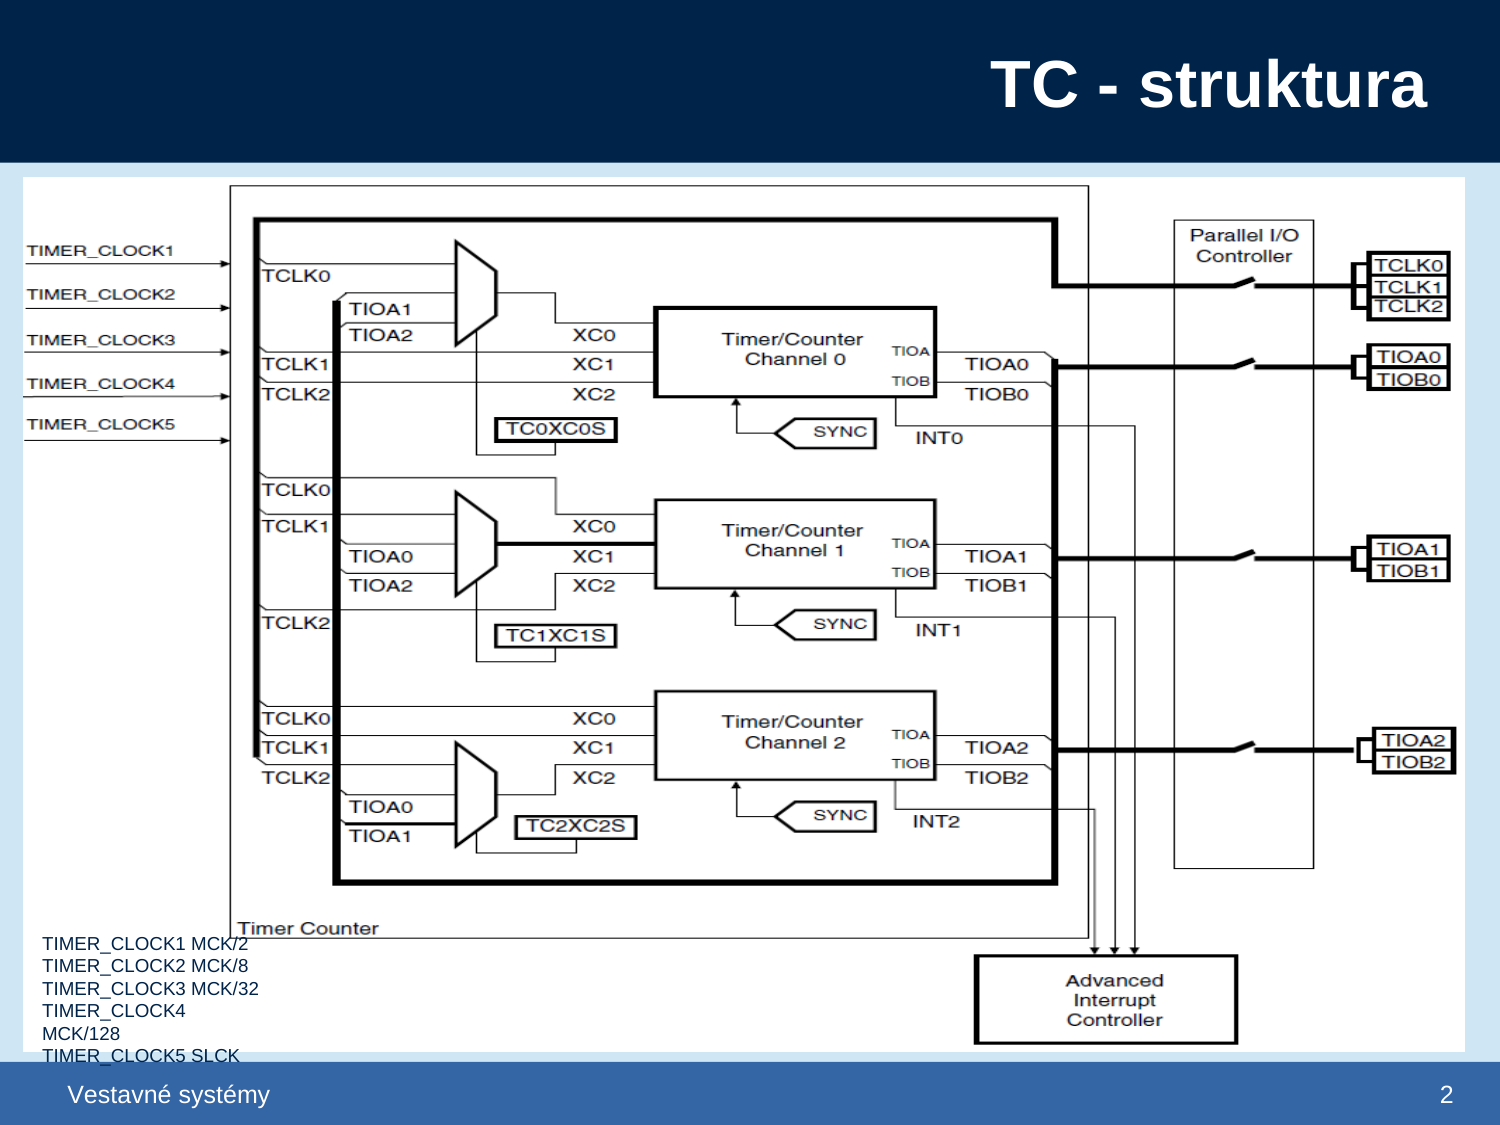

# TC - struktura
TIMER_CLOCK1 MCK/2
TIMER_CLOCK2 MCK/8
TIMER_CLOCK3 MCK/32
TIMER_CLOCK4 MCK/128
TIMER_CLOCK5 SLCK